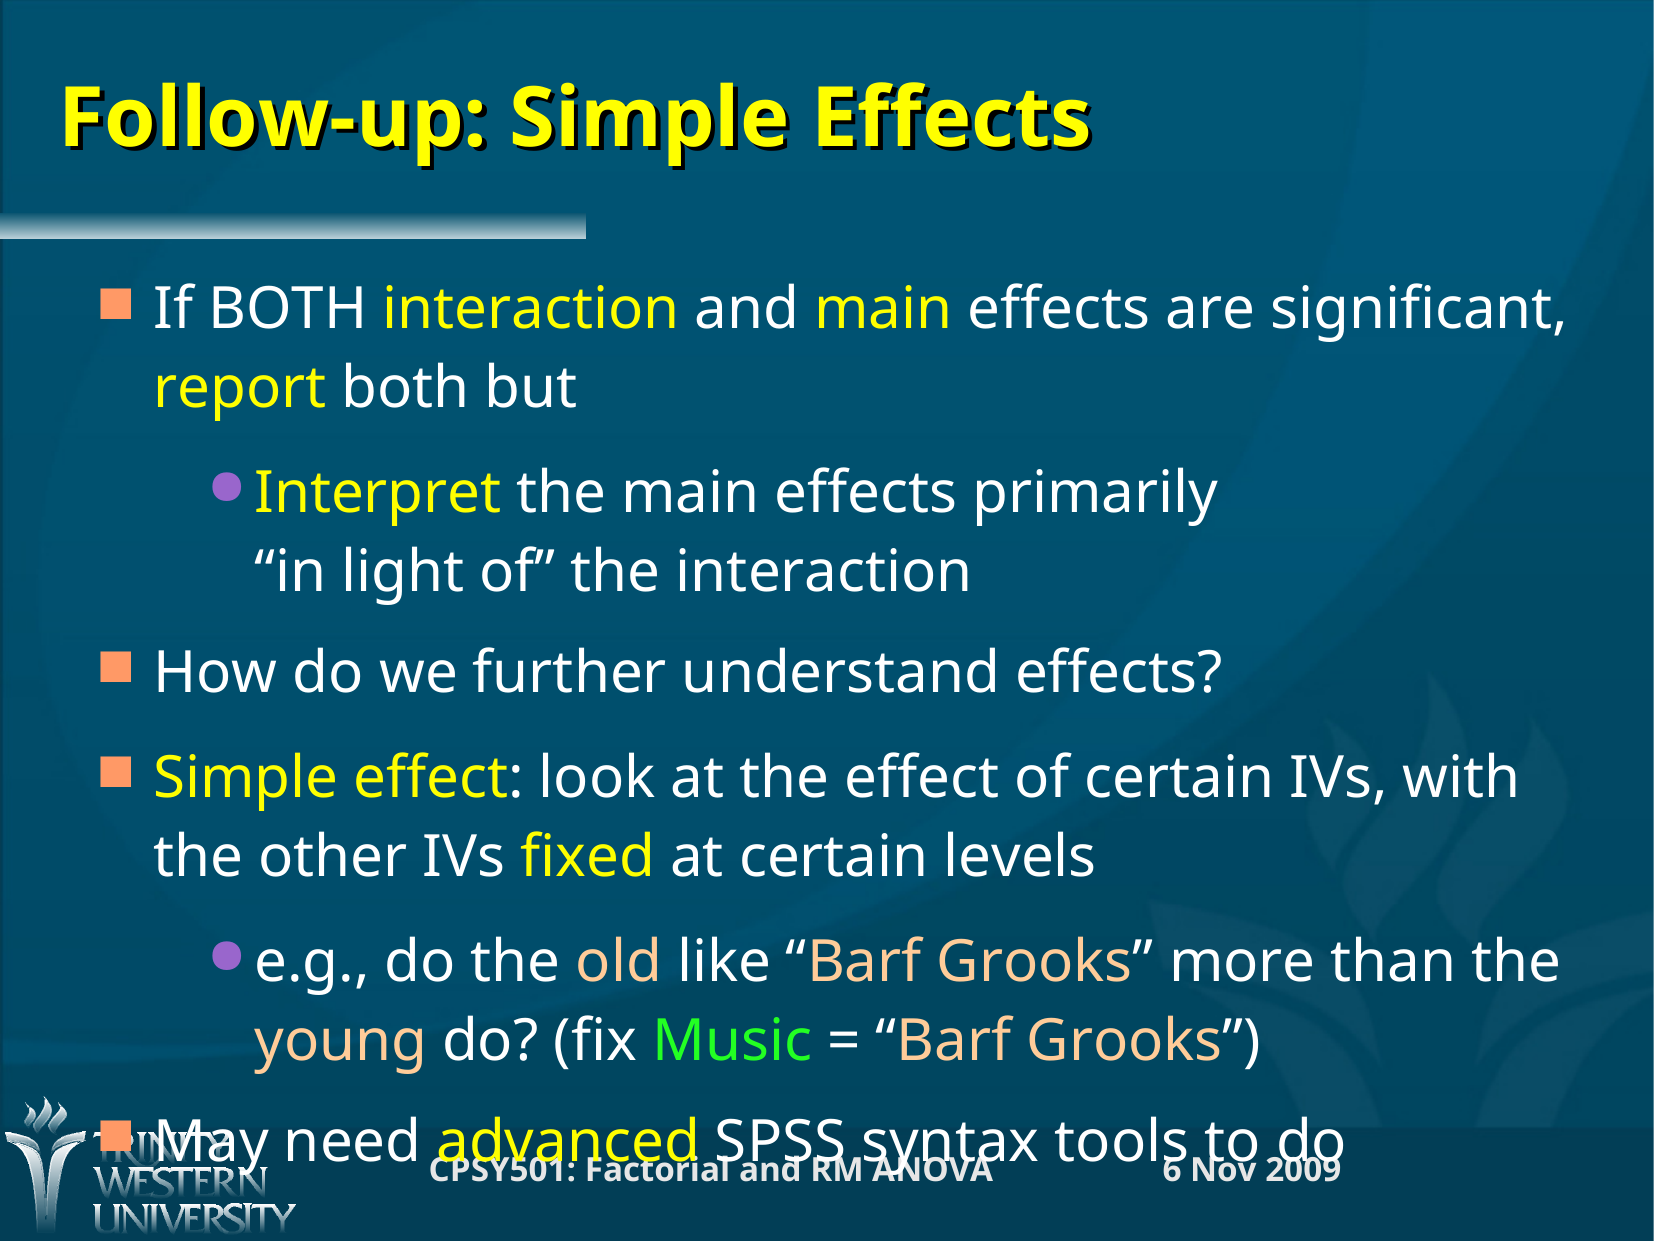

# Follow-up: Simple Effects
If BOTH interaction and main effects are significant, report both but
Interpret the main effects primarily
“in light of” the interaction
How do we further understand effects?
Simple effect: look at the effect of certain IVs, with the other IVs fixed at certain levels
e.g., do the old like “Barf Grooks” more than the young do? (fix Music = “Barf Grooks”)
May need advanced SPSS syntax tools to do
CPSY501: Factorial and RM ANOVA
6 Nov 2009